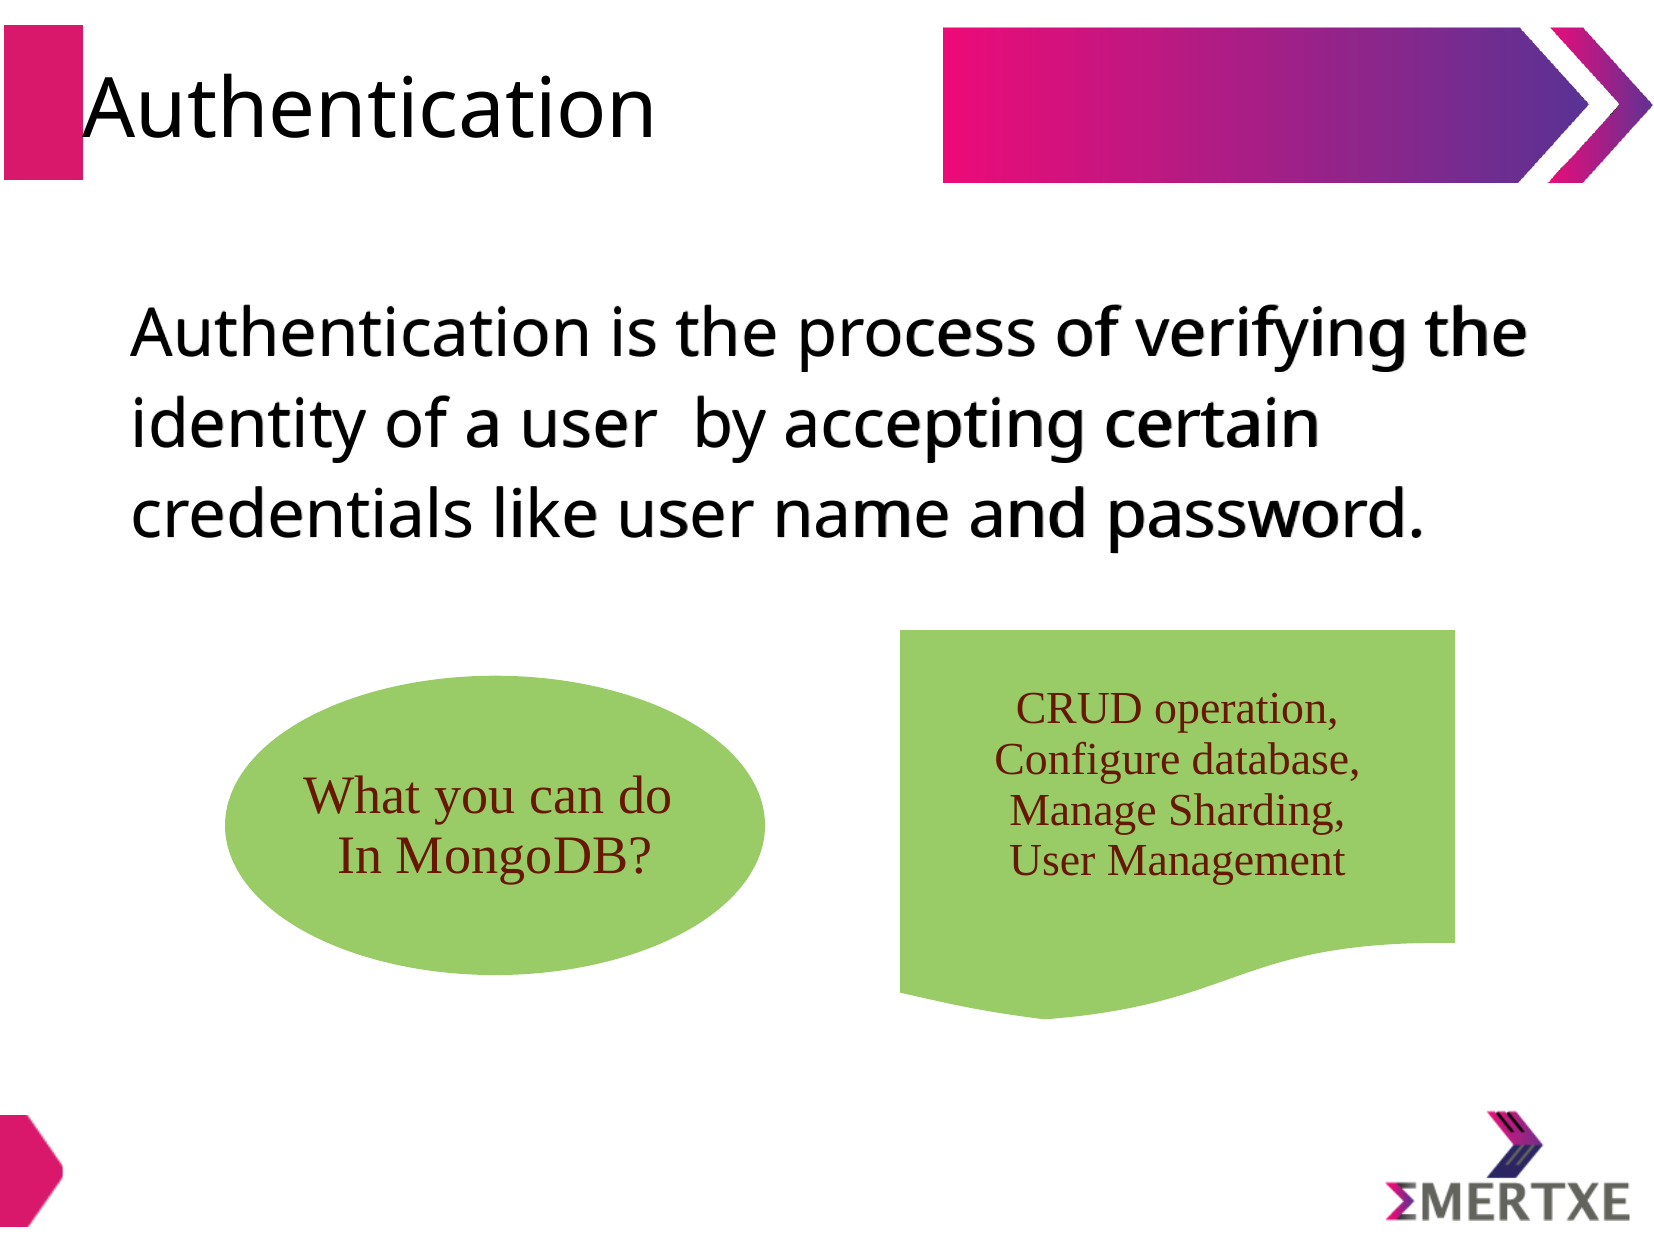

# Authentication
Authentication is the process of verifying the identity of a user by accepting certain credentials like user name and password.
CRUD operation,
Configure database,
Manage Sharding,
User Management
What you can do
In MongoDB?